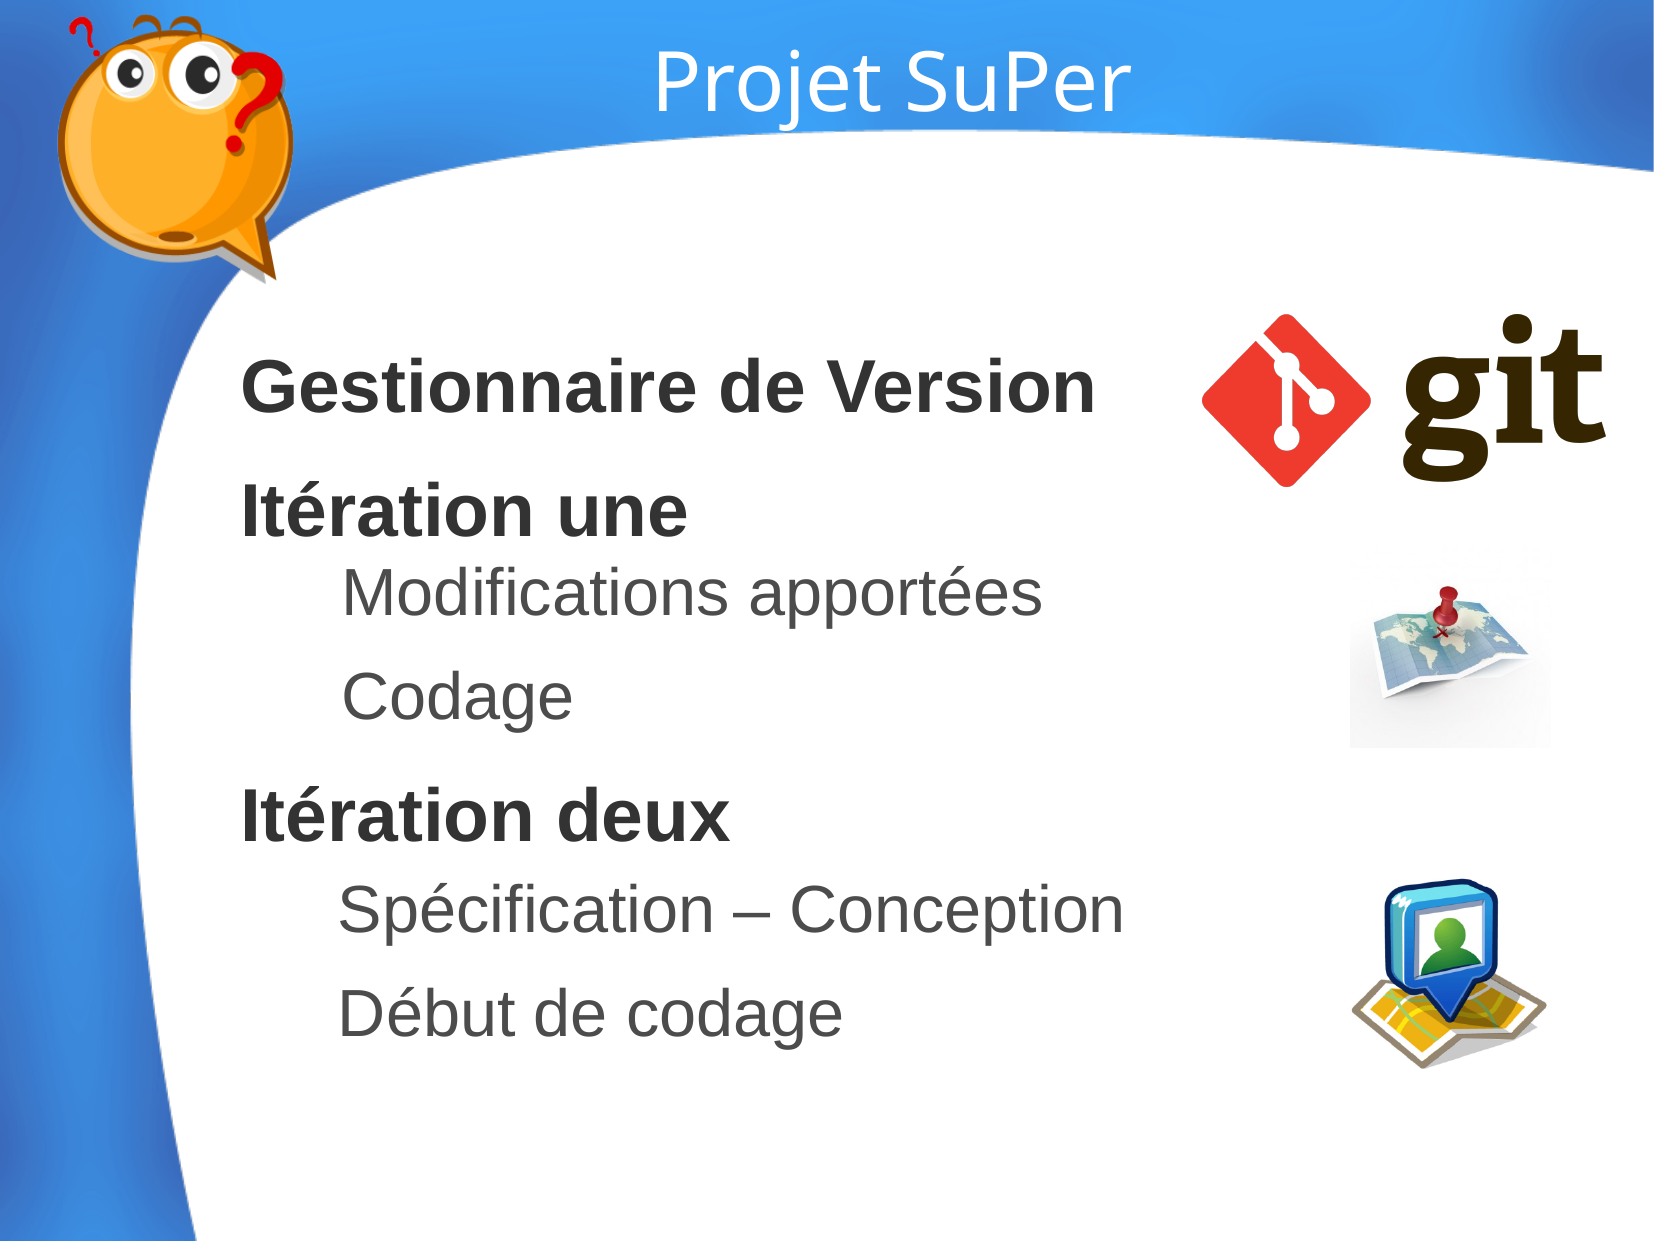

# Projet SuPer
Sommaire
Gestionnaire de Version
Itération une
Modifications apportées
Codage
Itération deux
Spécification – Conception
Début de codage
N. SCHERER - SuPer - Sommaire
2